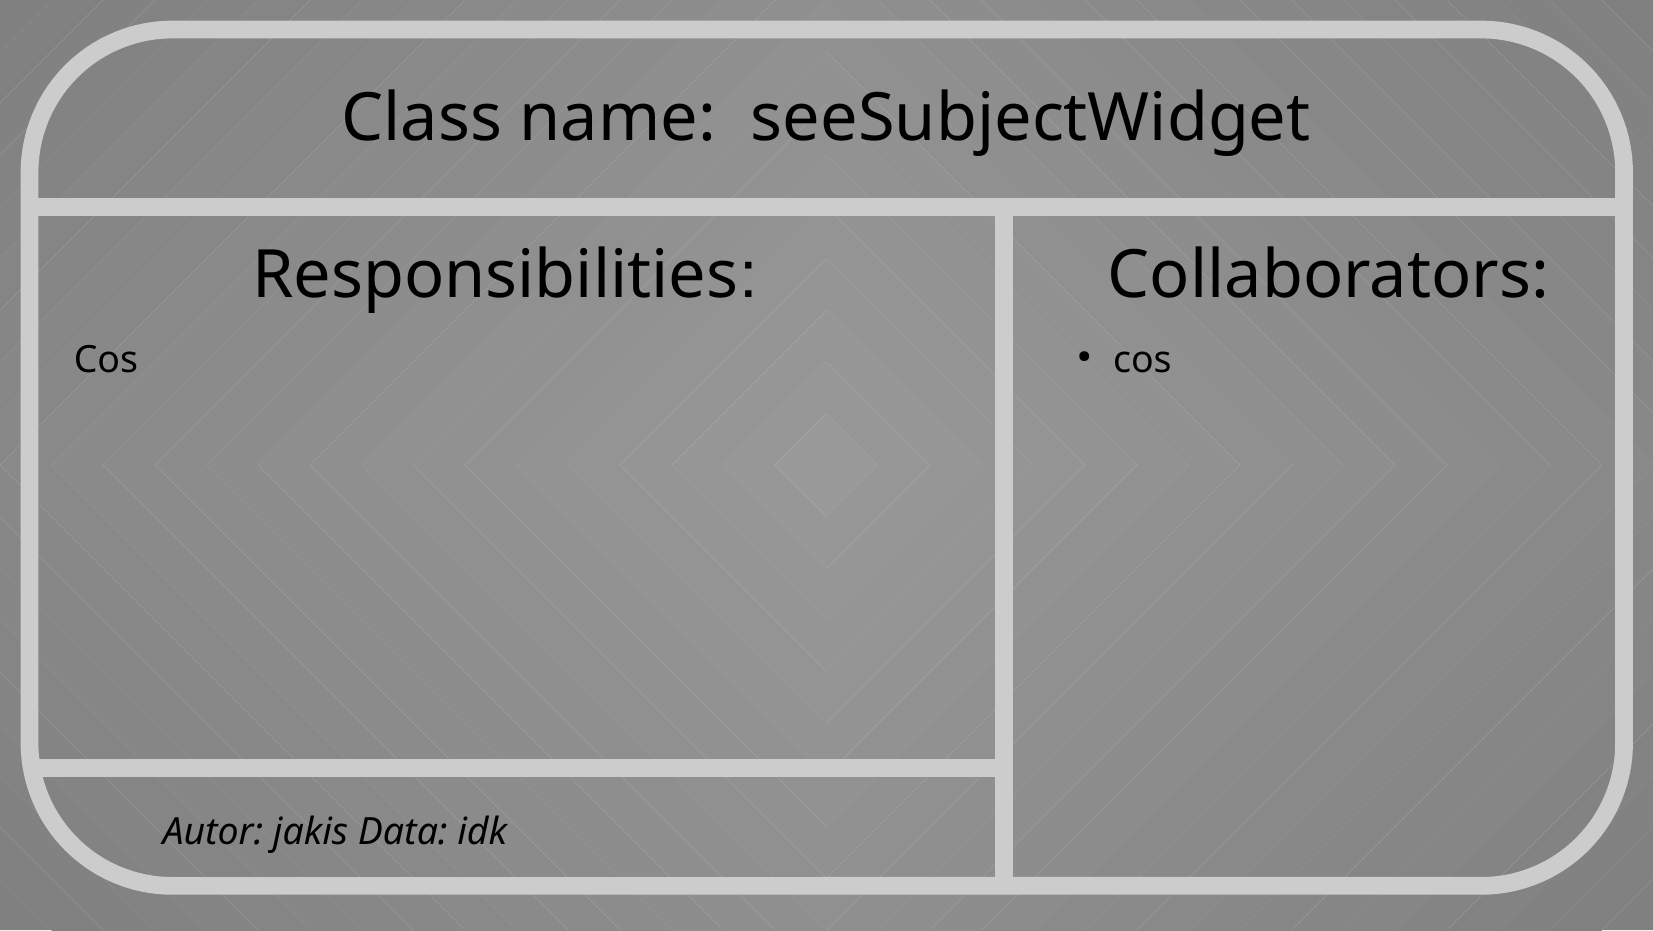

# Class name: seeSubjectWidget
Responsibilities:
Collaborators:
Cos
cos
Autor: jakis Data: idk